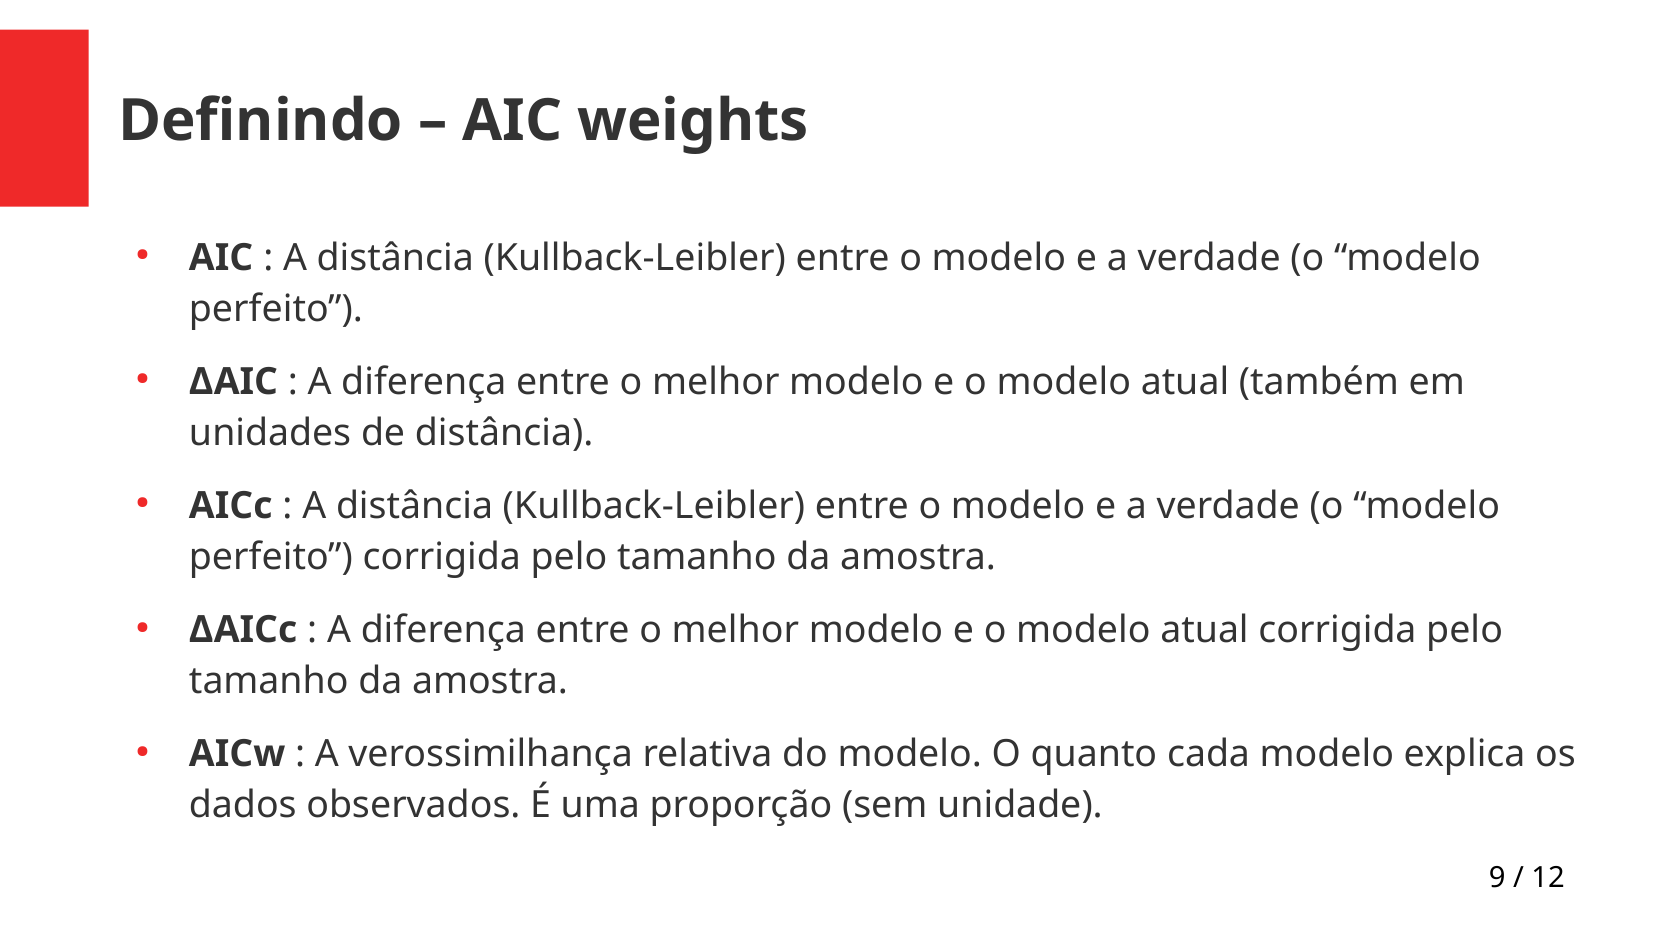

# Definindo – AIC weights
AIC : A distância (Kullback-Leibler) entre o modelo e a verdade (o “modelo perfeito”).
ΔAIC : A diferença entre o melhor modelo e o modelo atual (também em unidades de distância).
AICc : A distância (Kullback-Leibler) entre o modelo e a verdade (o “modelo perfeito”) corrigida pelo tamanho da amostra.
ΔAICc : A diferença entre o melhor modelo e o modelo atual corrigida pelo tamanho da amostra.
AICw : A verossimilhança relativa do modelo. O quanto cada modelo explica os dados observados. É uma proporção (sem unidade).
9